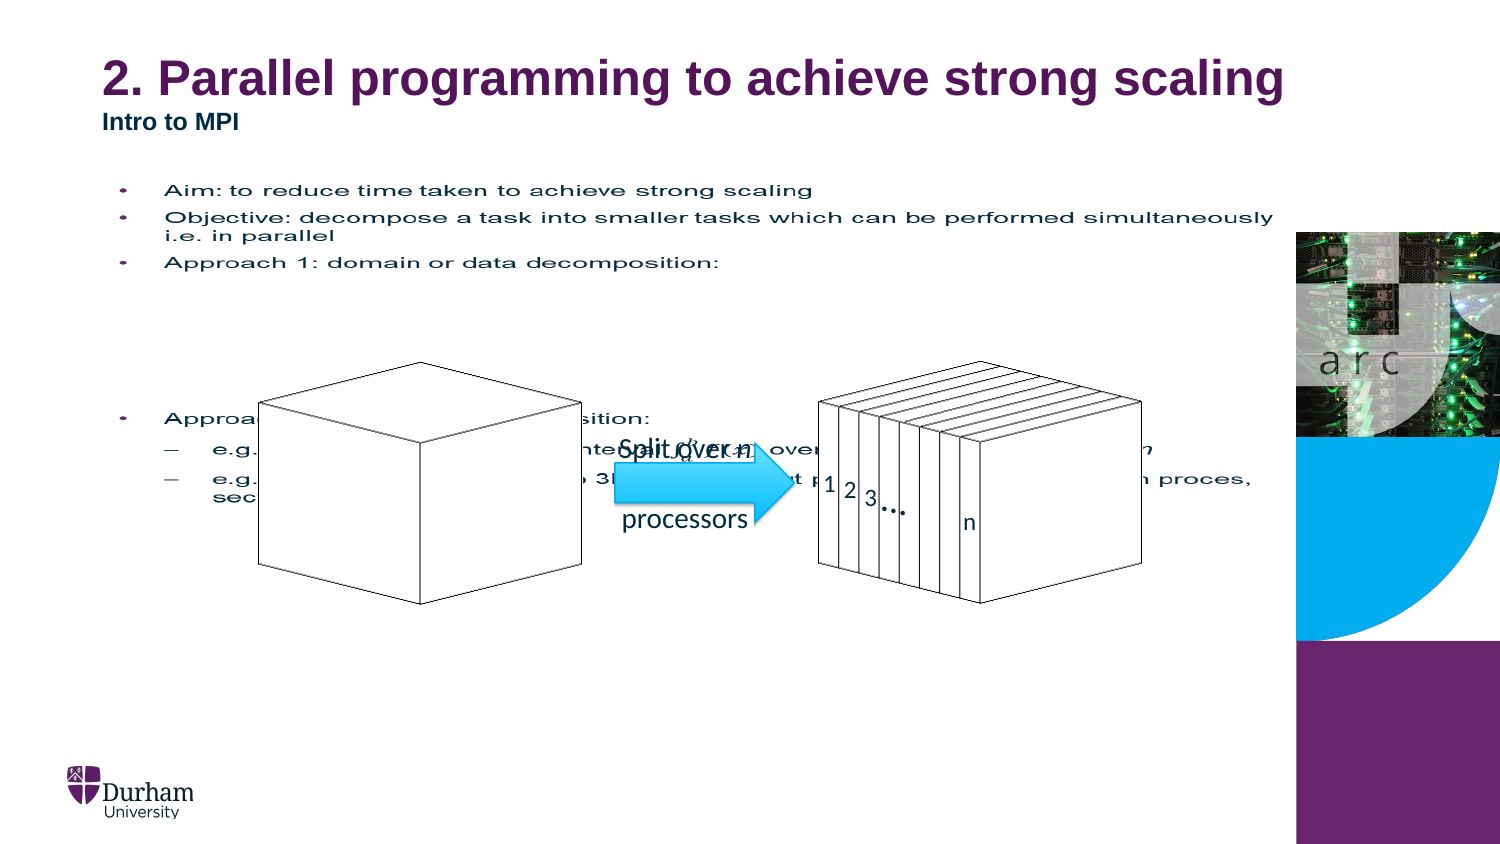

# 2. Parallel programming to achieve strong scaling Intro to MPI
Split over n
processors
1
2
…
3
n